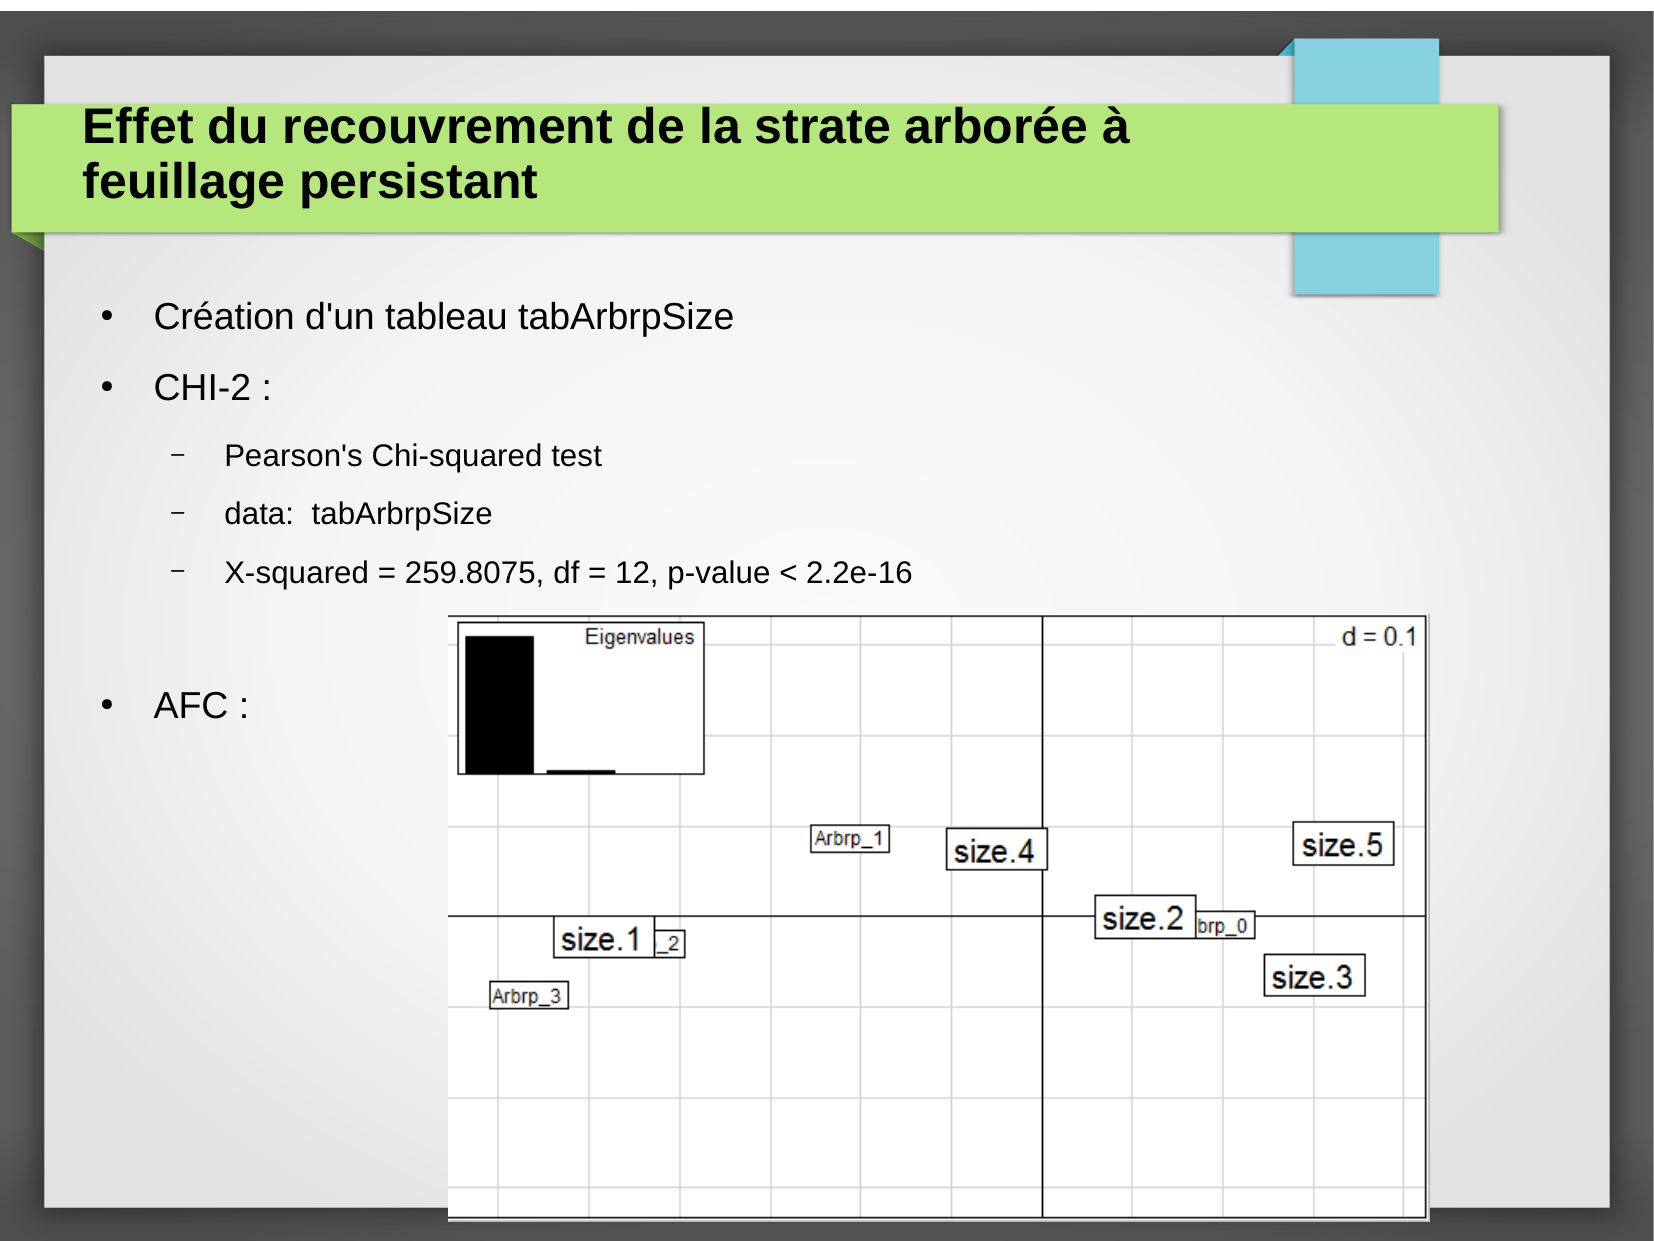

# Effet du recouvrement de la strate arborée à feuillage persistant
Création d'un tableau tabArbrpSize
CHI-2 :
Pearson's Chi-squared test
data: tabArbrpSize
X-squared = 259.8075, df = 12, p-value < 2.2e-16
AFC :